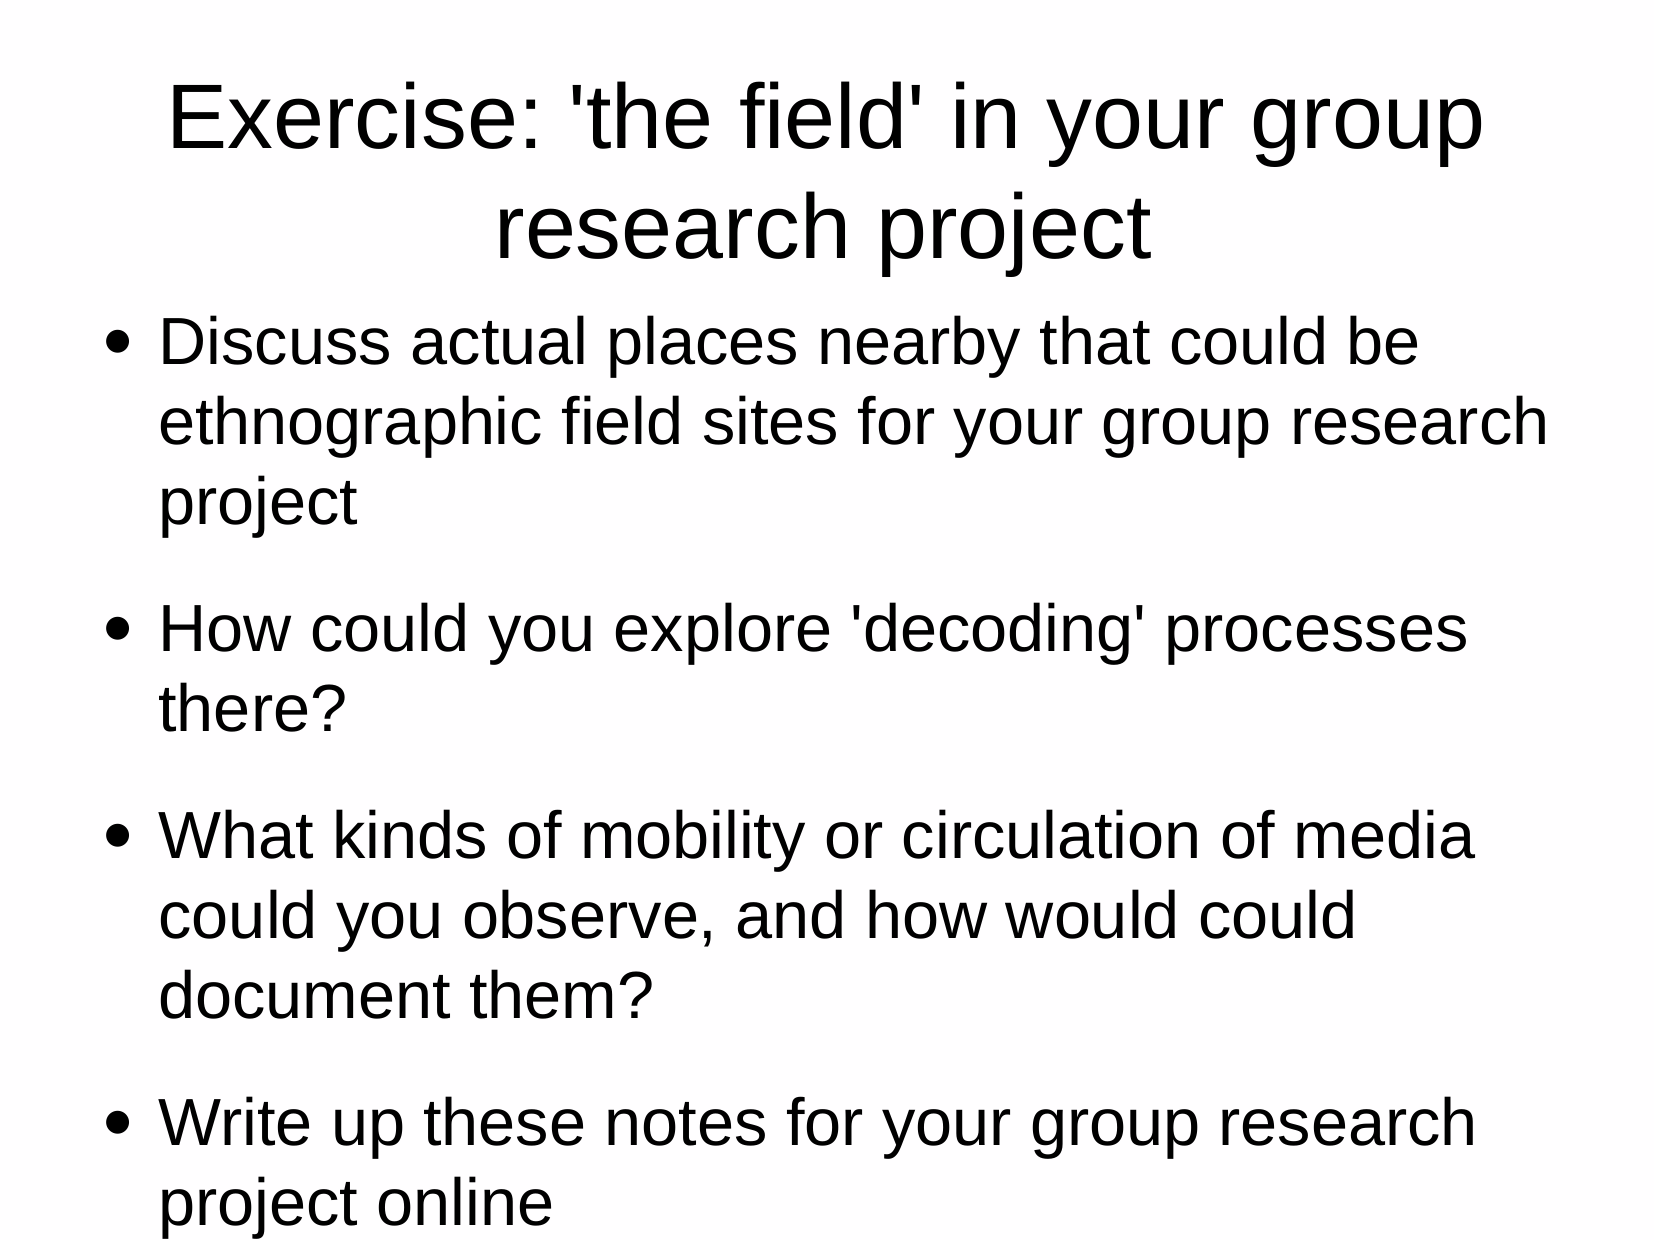

# Exercise: 'the field' in your group research project
Discuss actual places nearby that could be ethnographic field sites for your group research project
How could you explore 'decoding' processes there?
What kinds of mobility or circulation of media could you observe, and how would could document them?
Write up these notes for your group research project online